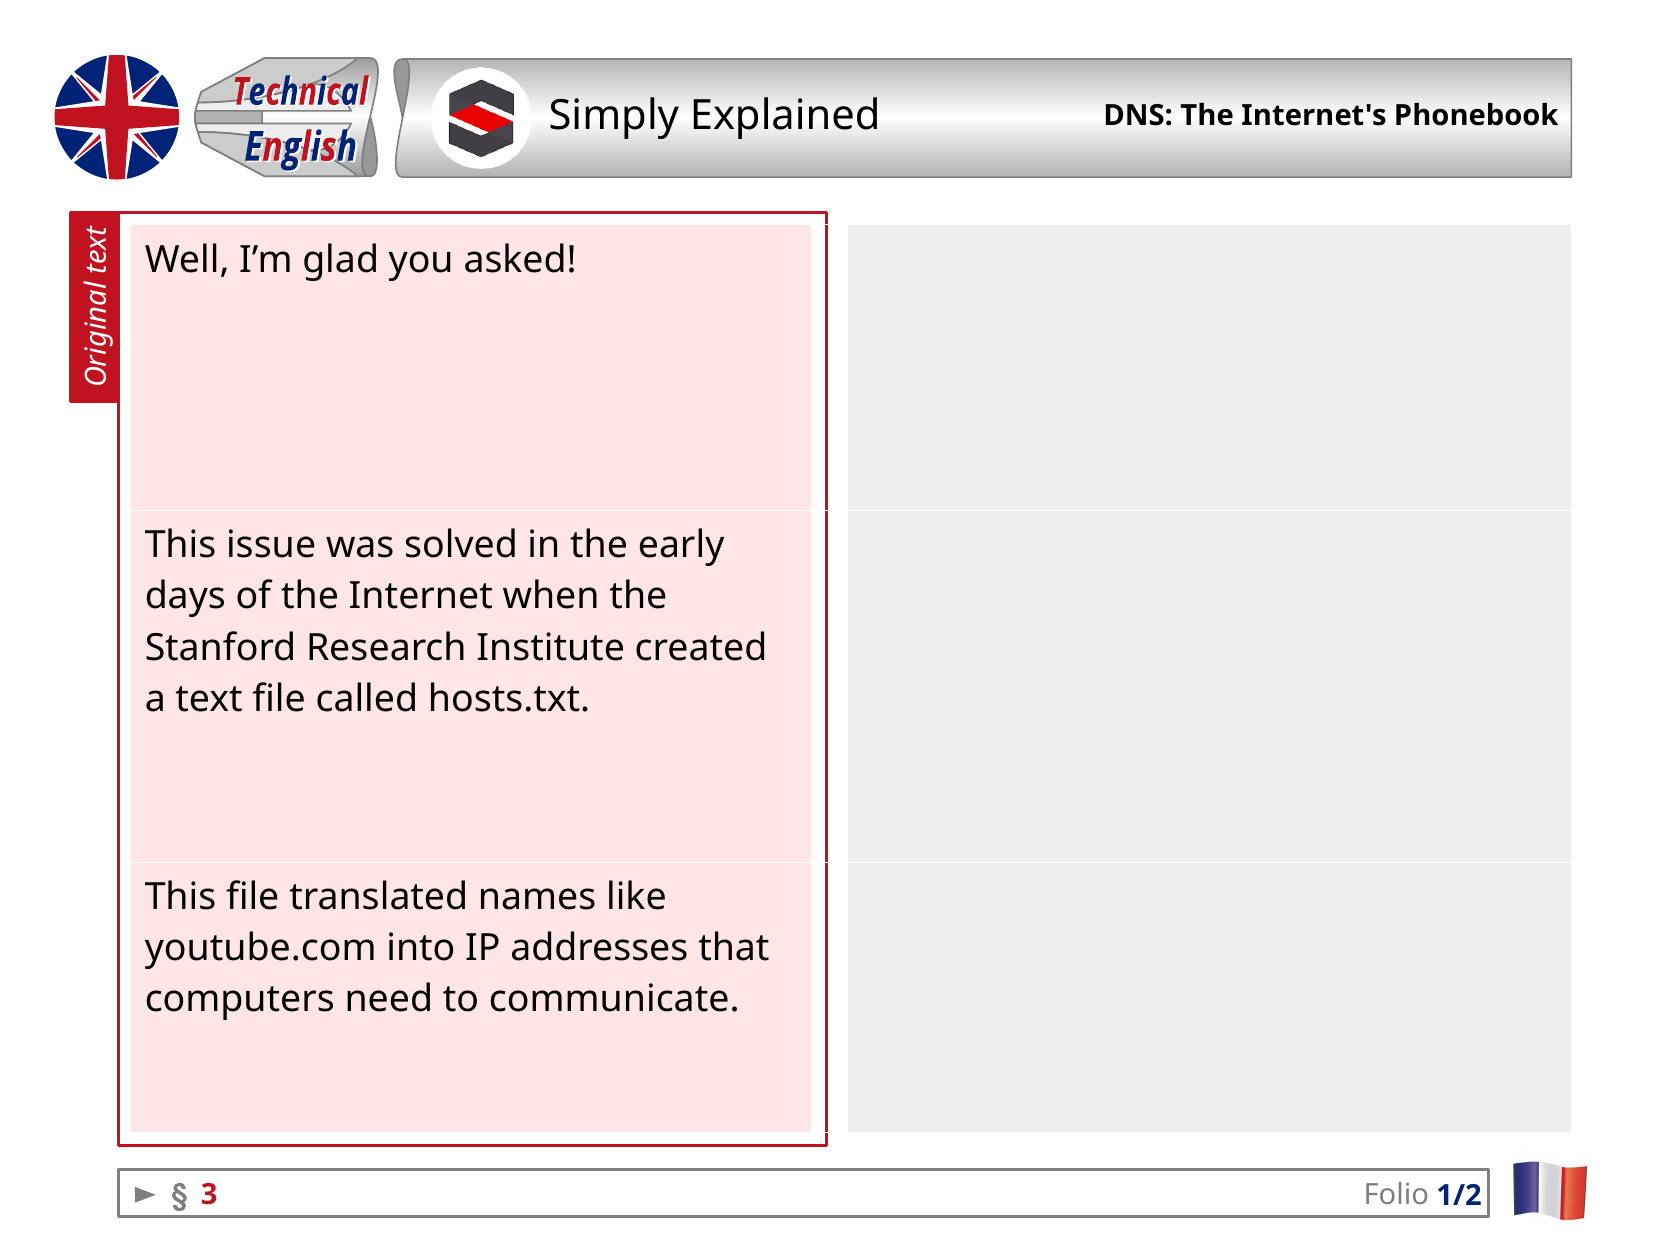

#
| Well, I’m glad you asked! | | |
| --- | --- | --- |
| This issue was solved in the early days of the Internet when the Stanford Research Institute created a text file called hosts.txt. | | |
| This file translated names like youtube.com into IP addresses that computers need to communicate. | | |
3
1/2